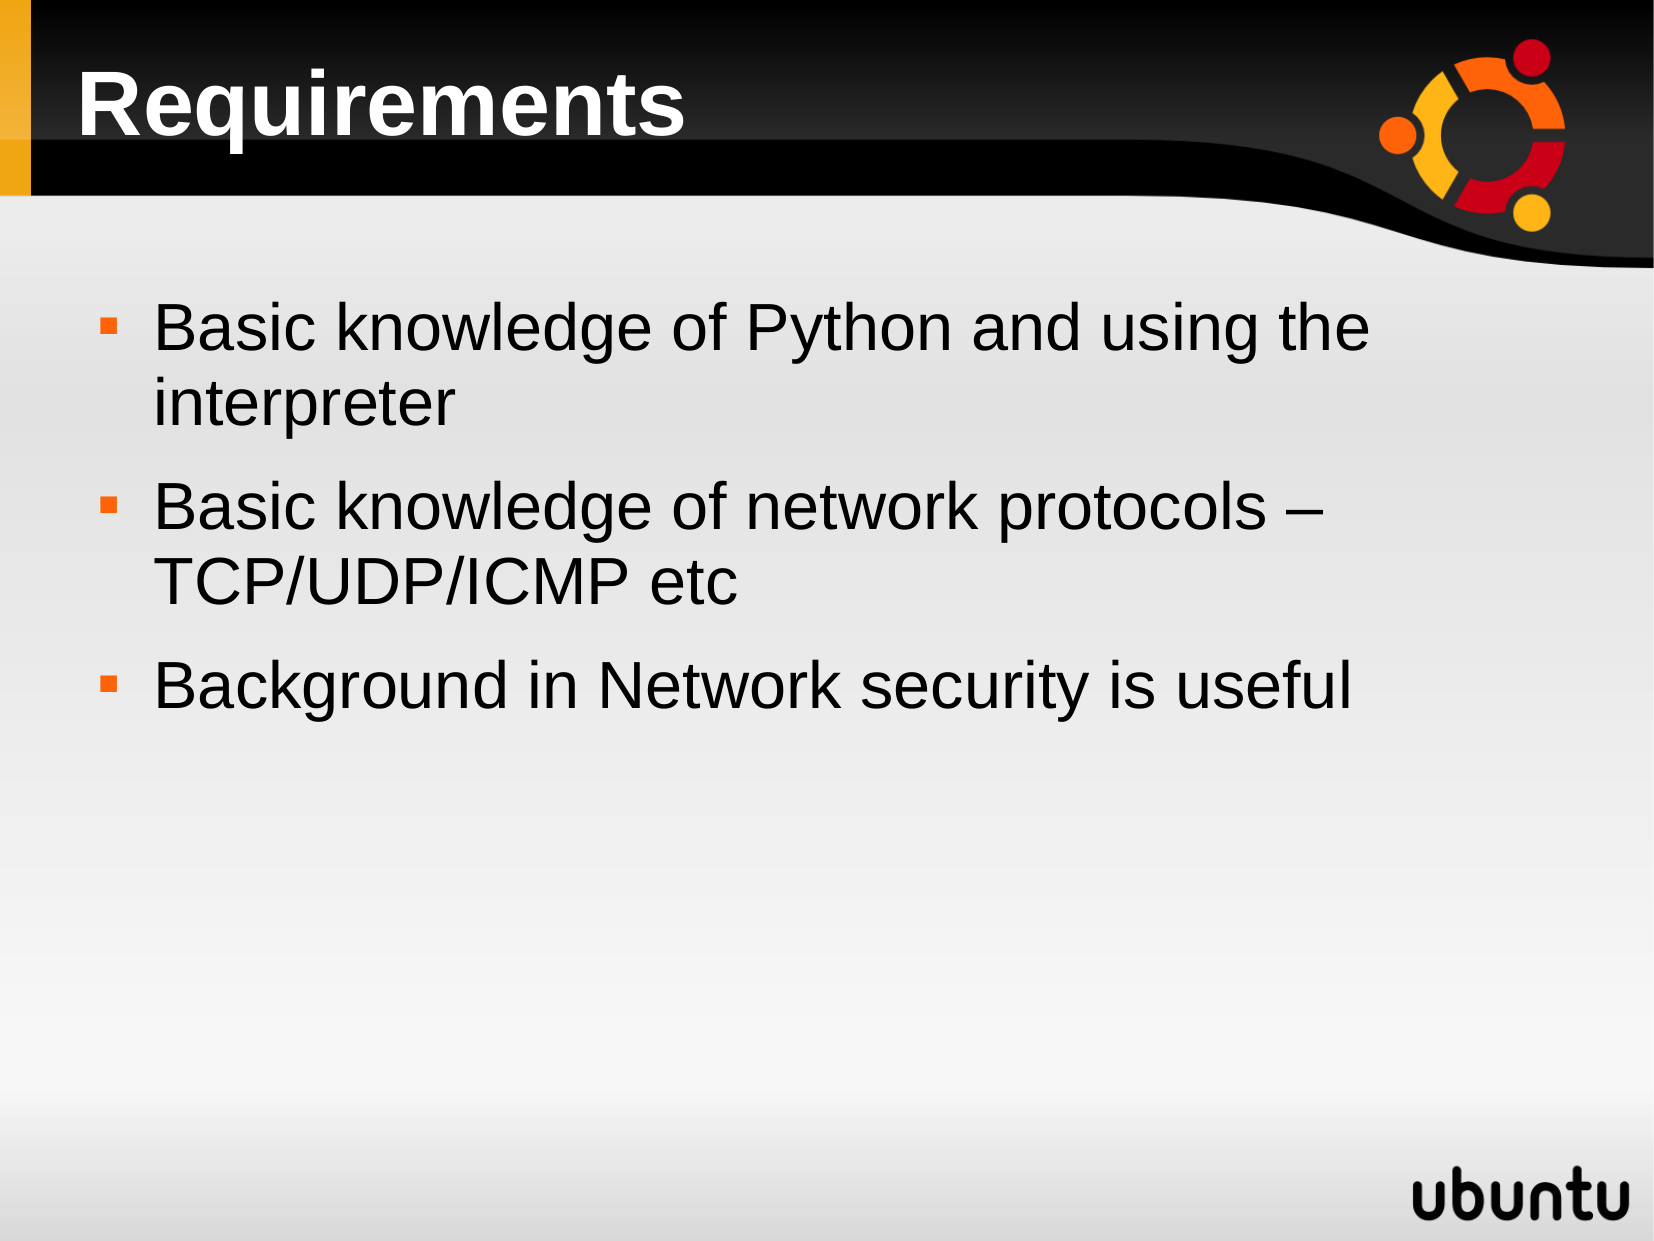

# Requirements
Basic knowledge of Python and using the interpreter
Basic knowledge of network protocols – TCP/UDP/ICMP etc
Background in Network security is useful